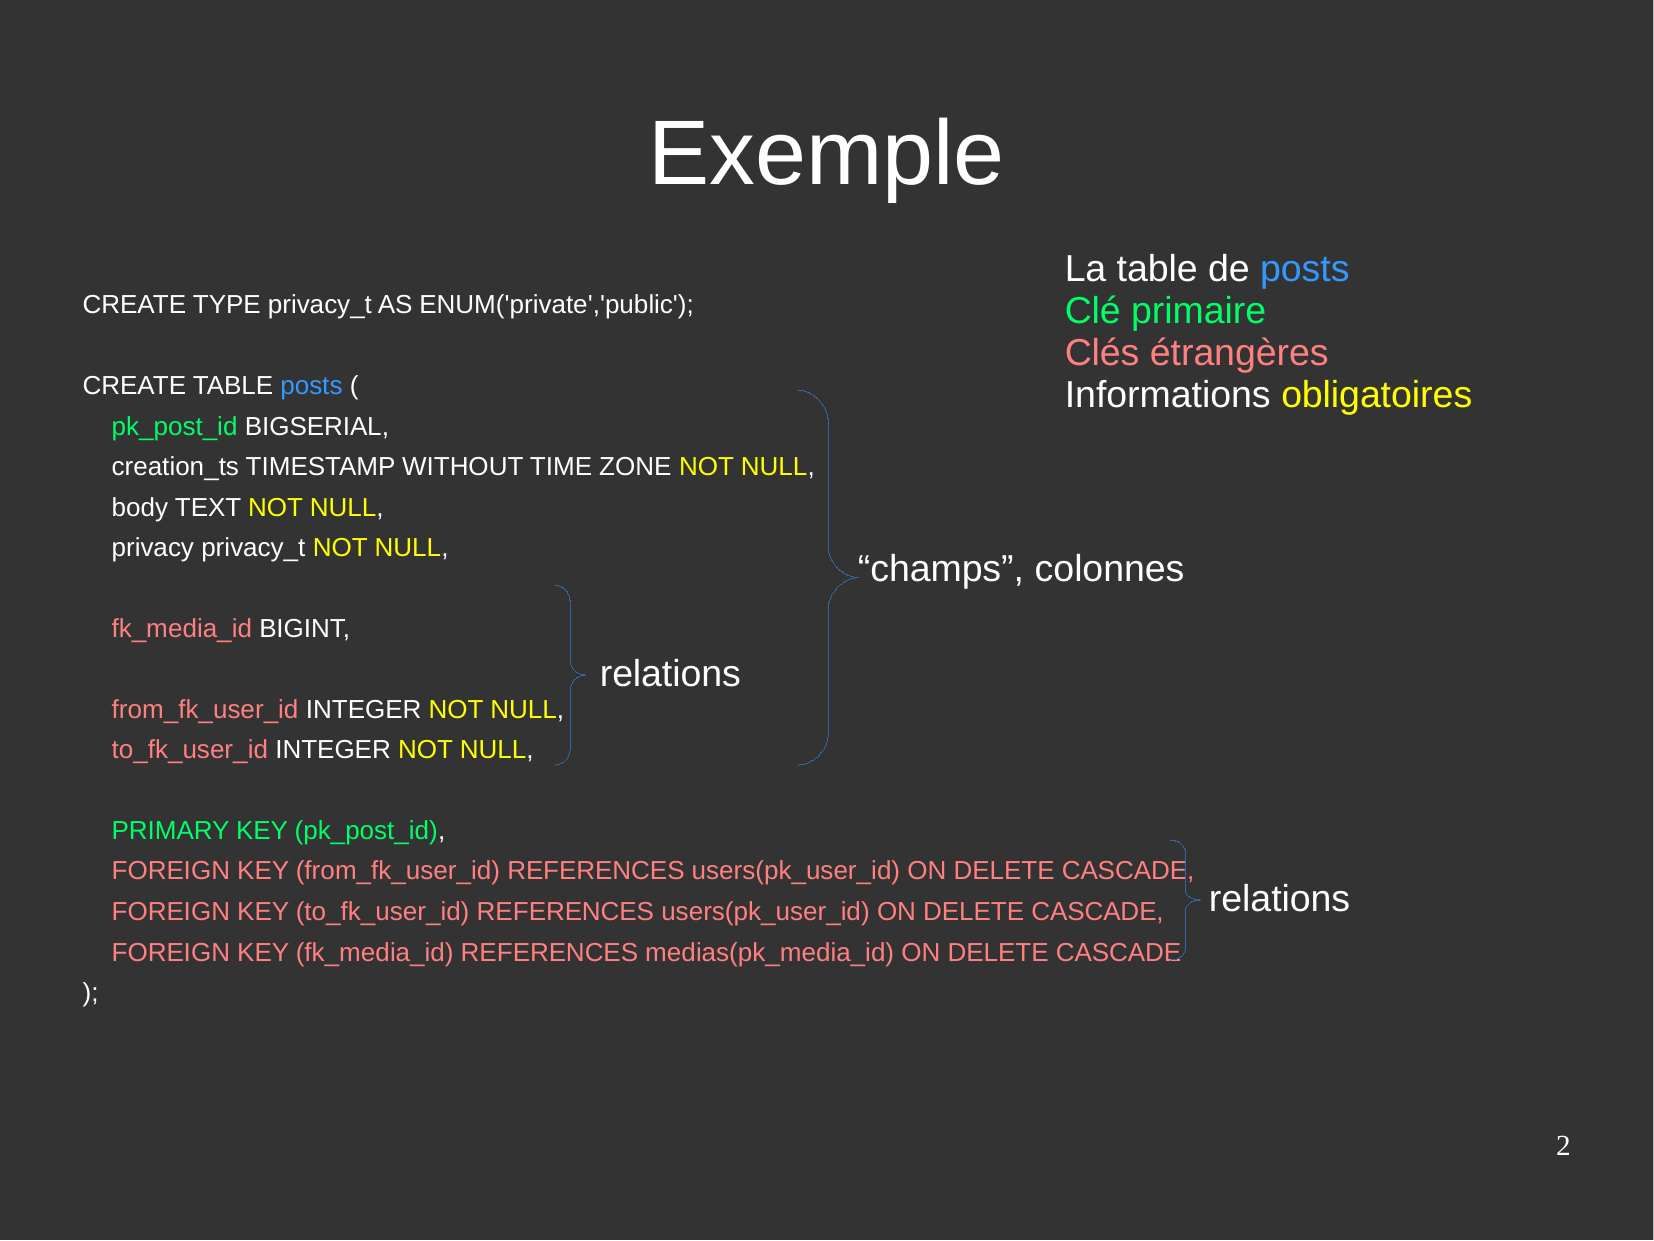

# Exemple
La table de posts
Clé primaire
Clés étrangères
Informations obligatoires
CREATE TYPE privacy_t AS ENUM('private','public');
CREATE TABLE posts (
 pk_post_id BIGSERIAL,
 creation_ts TIMESTAMP WITHOUT TIME ZONE NOT NULL,
 body TEXT NOT NULL,
 privacy privacy_t NOT NULL,
 fk_media_id BIGINT,
 from_fk_user_id INTEGER NOT NULL,
 to_fk_user_id INTEGER NOT NULL,
 PRIMARY KEY (pk_post_id),
 FOREIGN KEY (from_fk_user_id) REFERENCES users(pk_user_id) ON DELETE CASCADE,
 FOREIGN KEY (to_fk_user_id) REFERENCES users(pk_user_id) ON DELETE CASCADE,
 FOREIGN KEY (fk_media_id) REFERENCES medias(pk_media_id) ON DELETE CASCADE
);
“champs”, colonnes
relations
relations
2